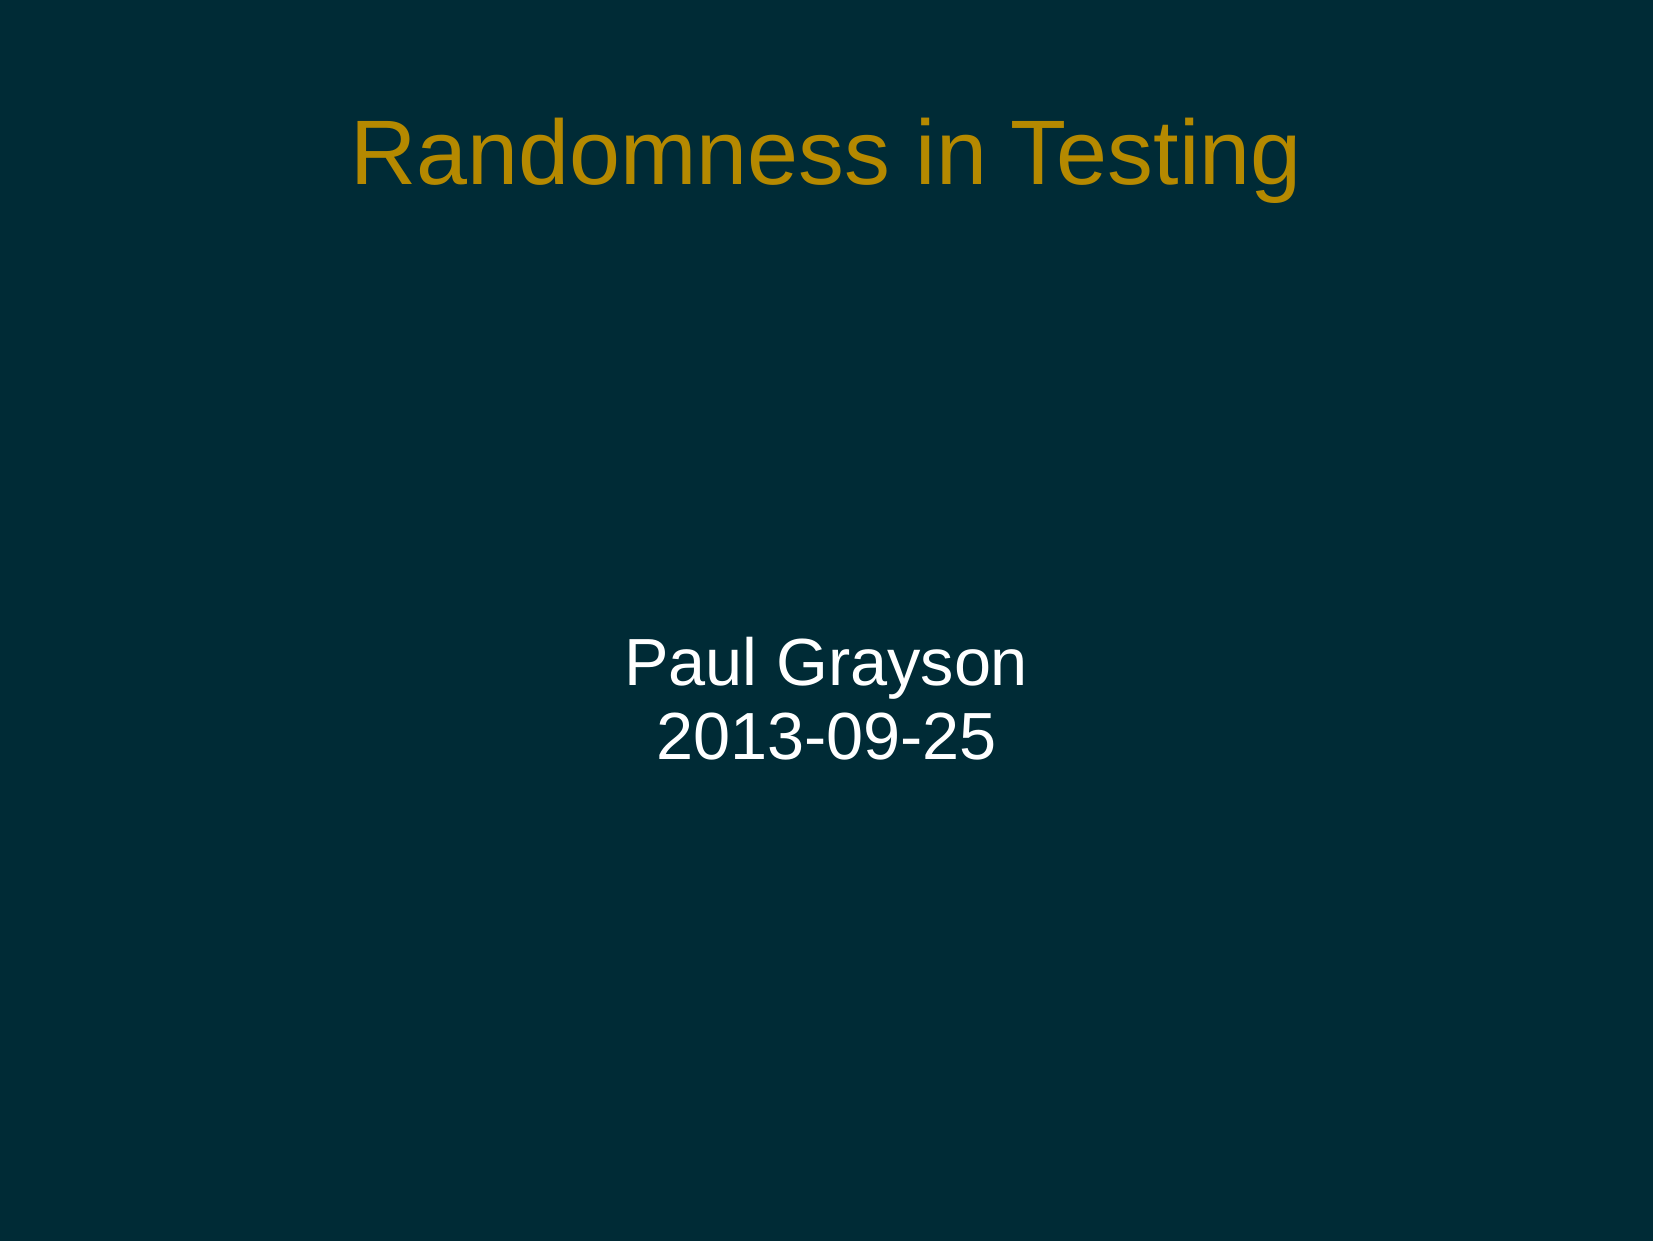

# Randomness in Testing
Paul Grayson
2013-09-25